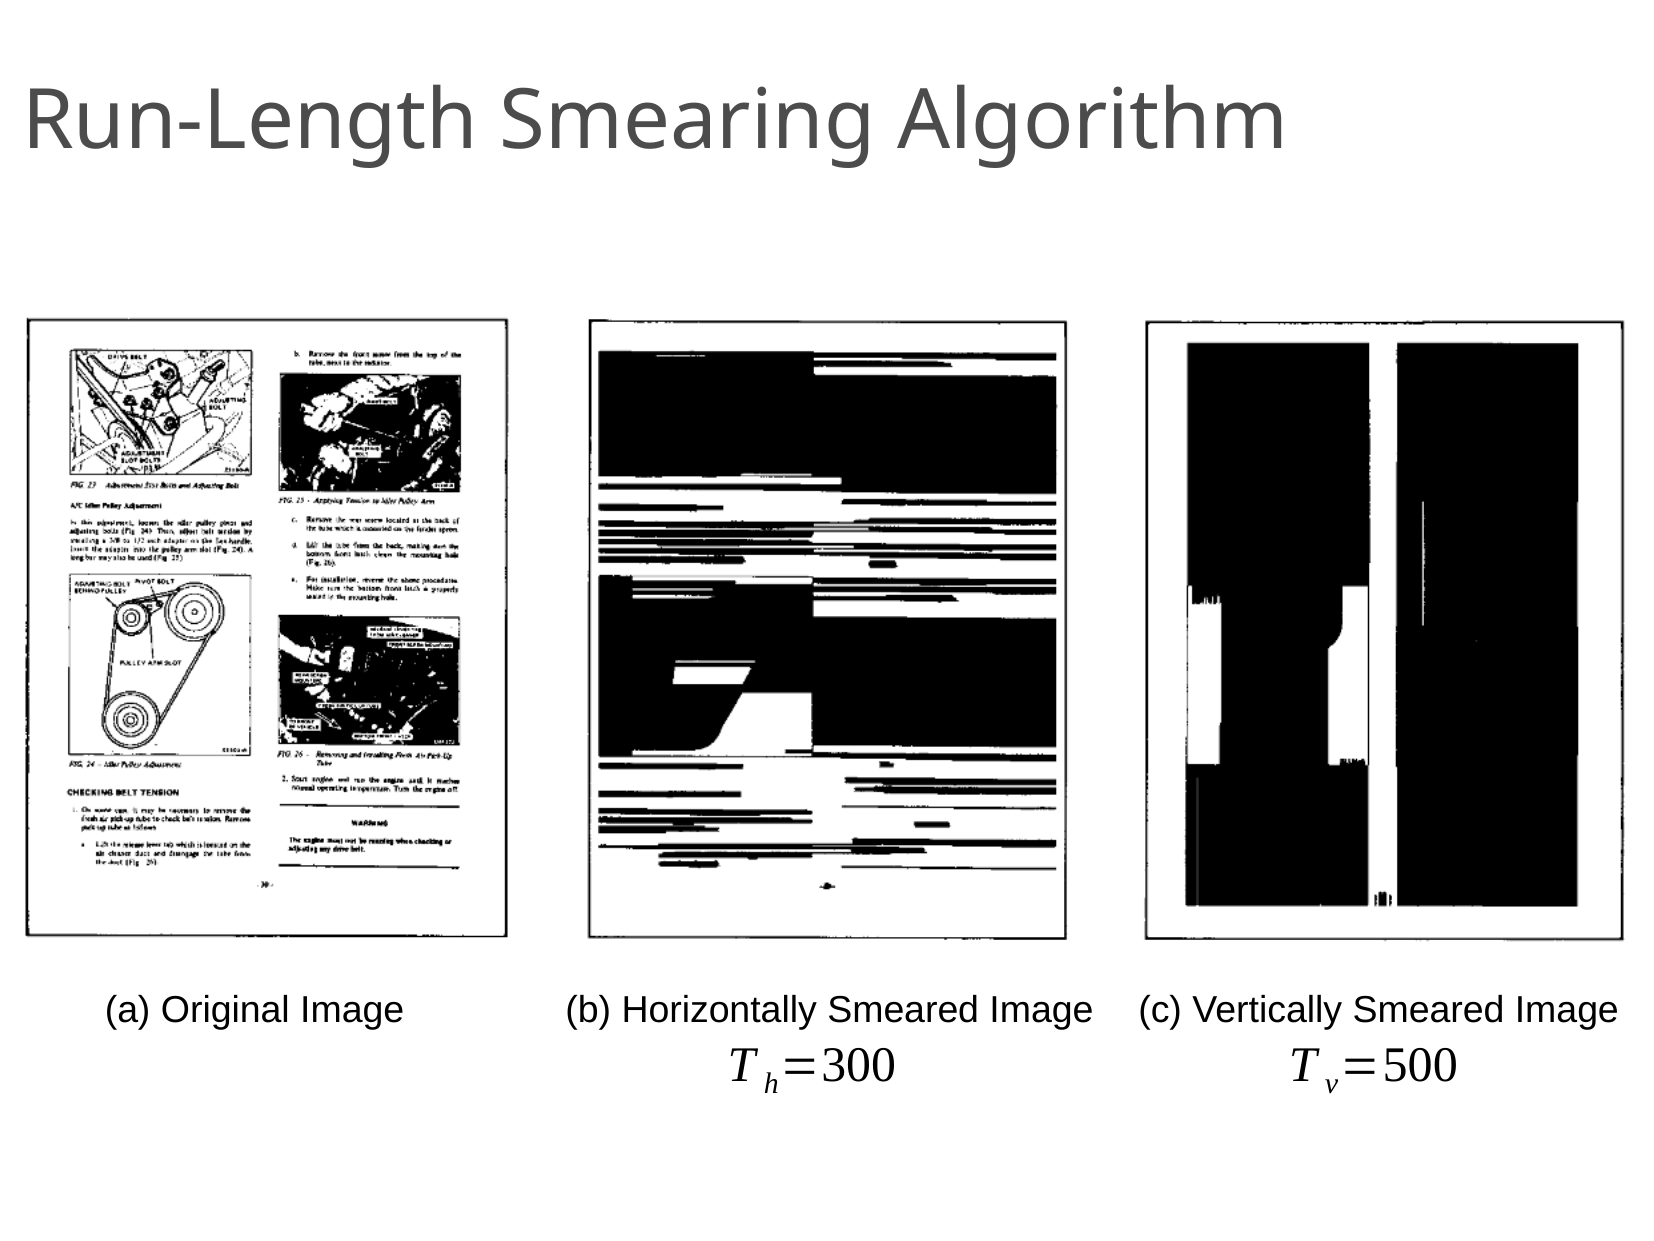

# Run-Length Smearing Algorithm
(a) Original Image
(b) Horizontally Smeared Image
(c) Vertically Smeared Image